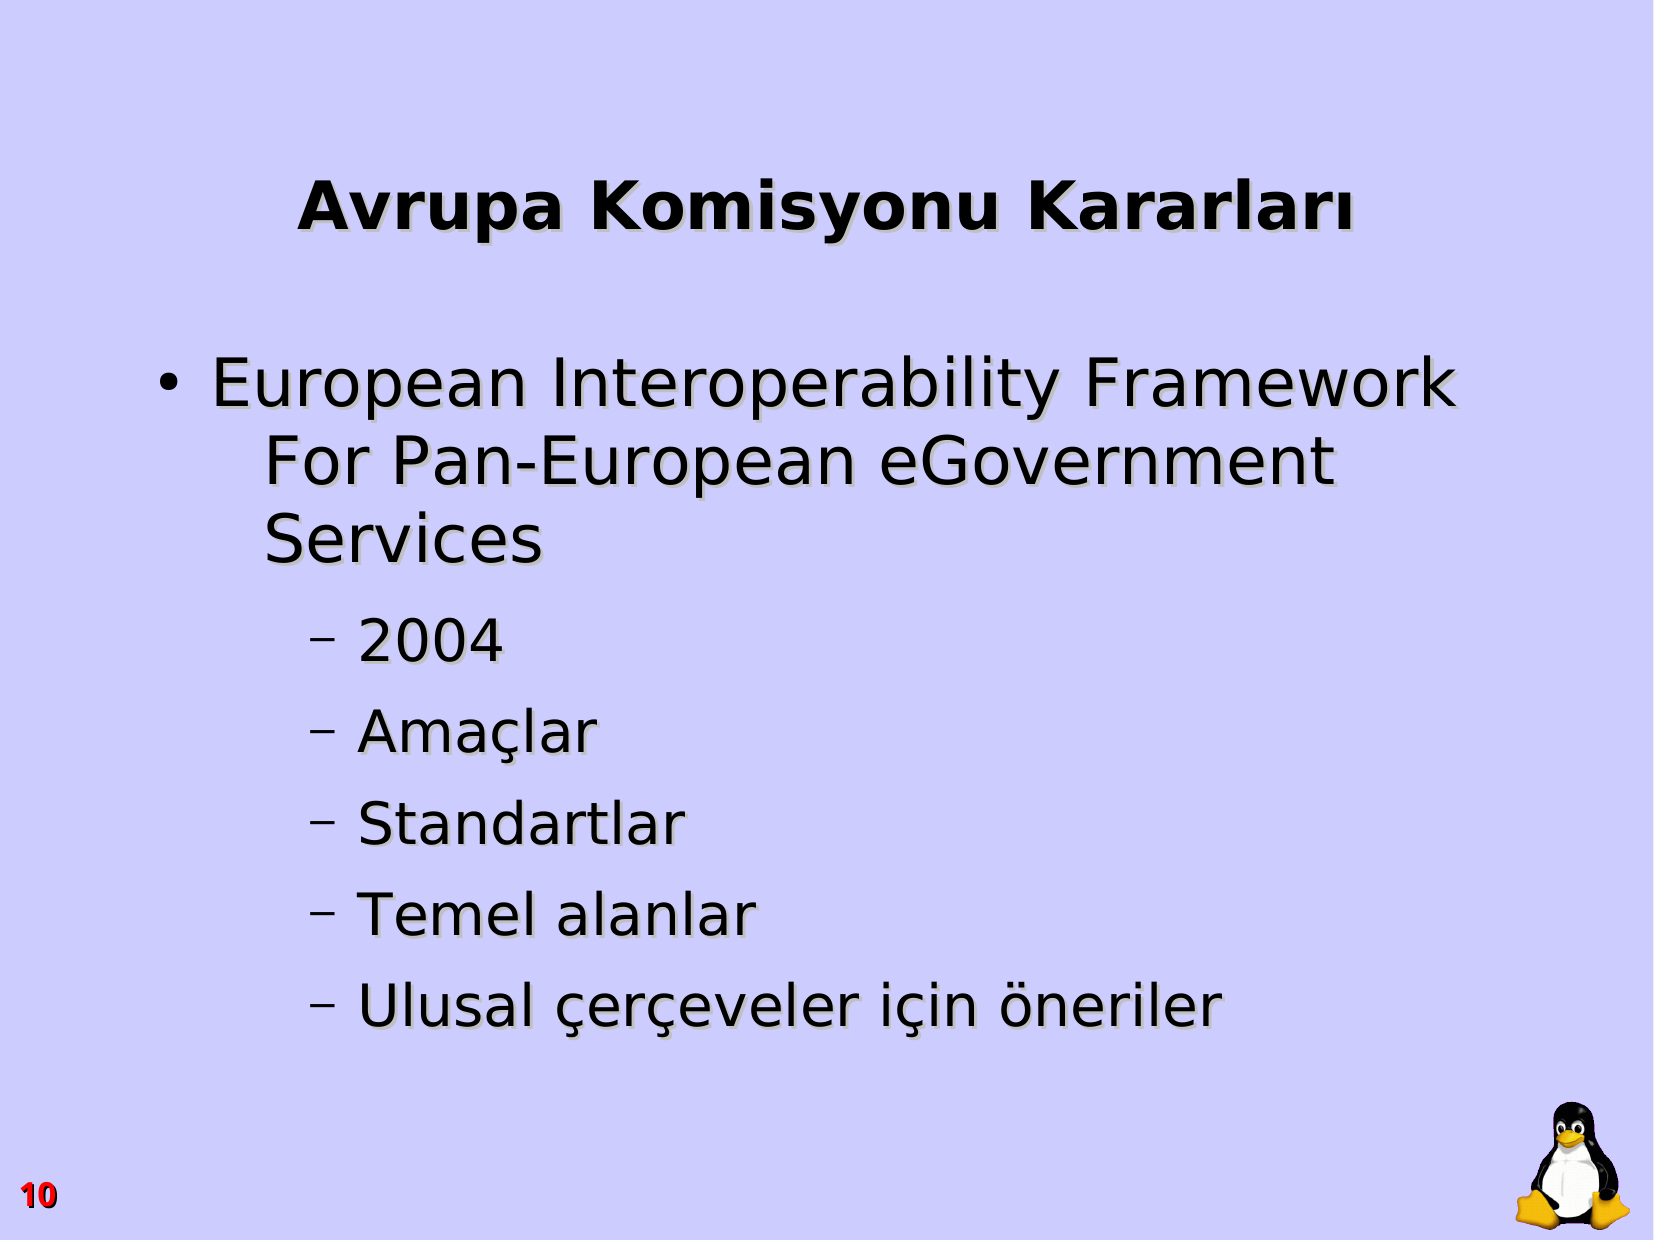

# Avrupa Komisyonu Kararları
European Interoperability Framework For Pan-European eGovernment Services
2004
Amaçlar
Standartlar
Temel alanlar
Ulusal çerçeveler için öneriler